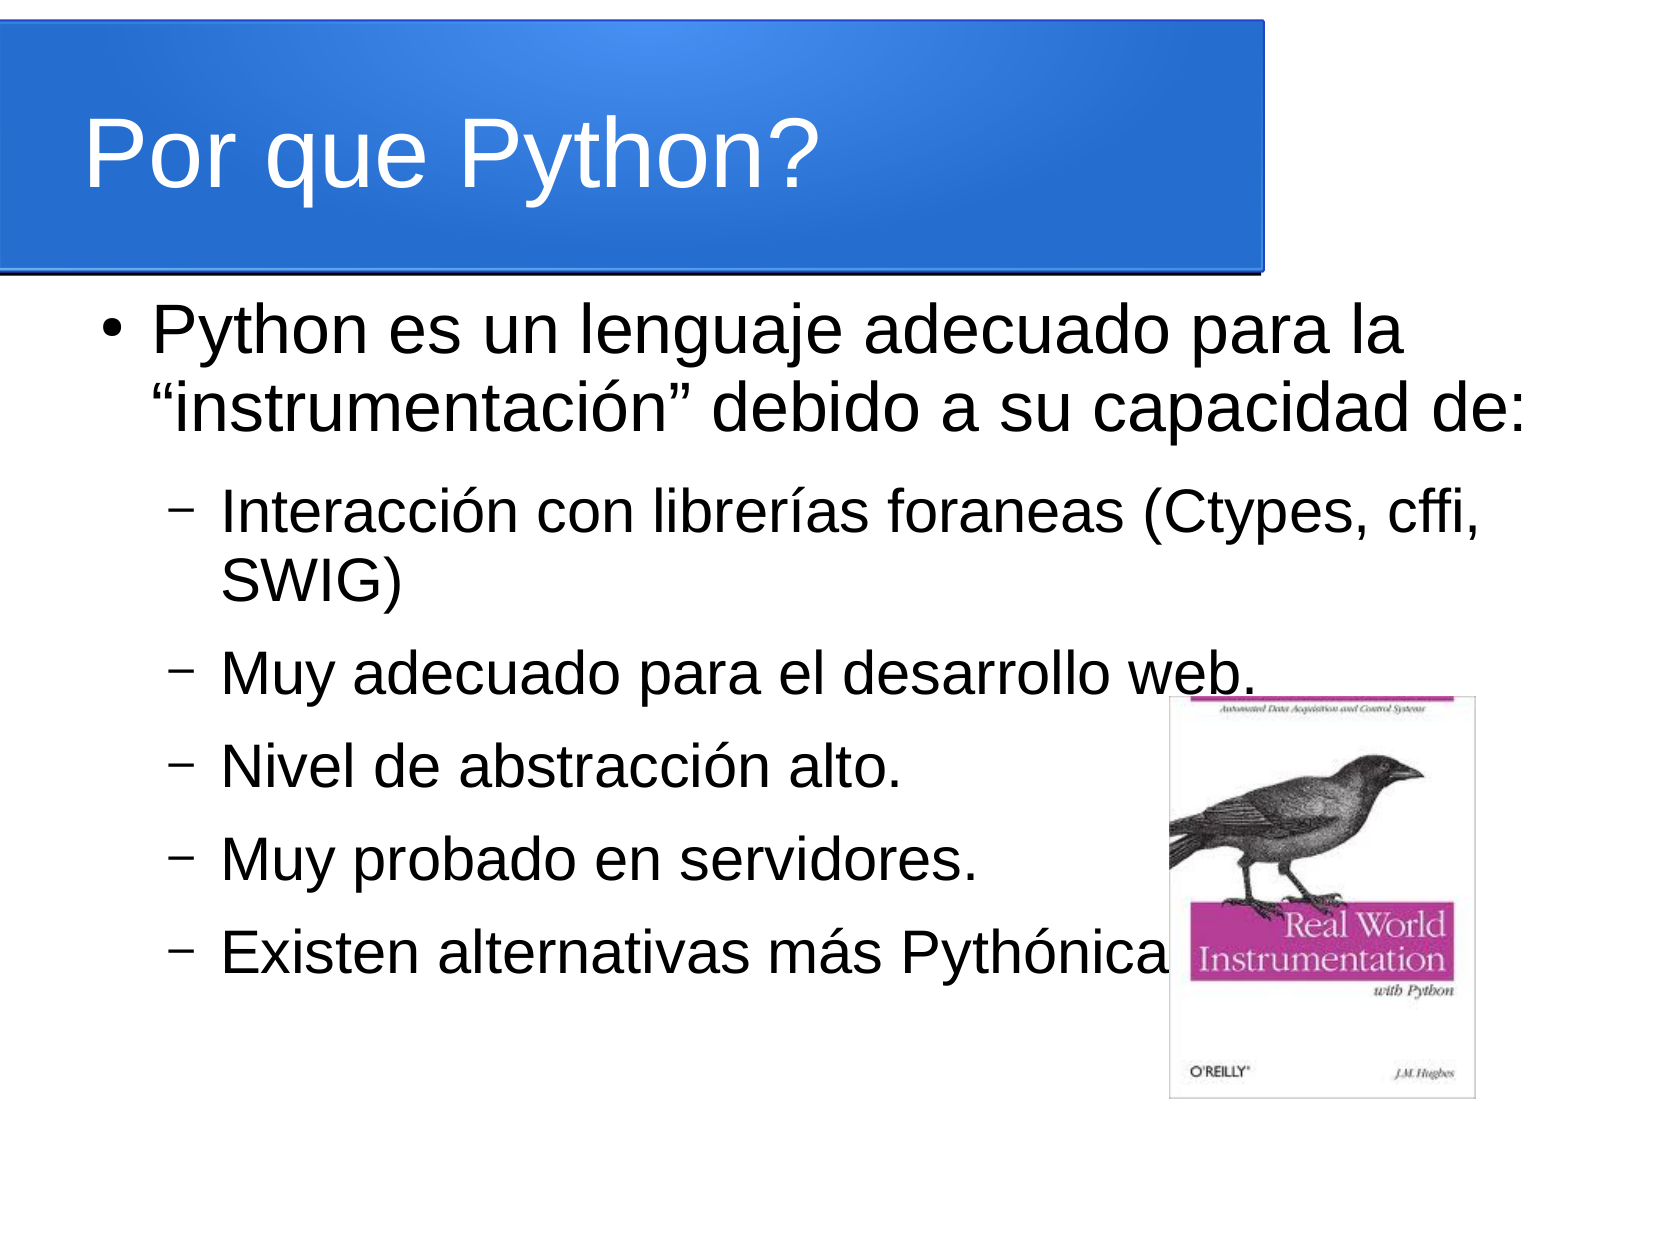

# Por que Python?
Python es un lenguaje adecuado para la “instrumentación” debido a su capacidad de:
Interacción con librerías foraneas (Ctypes, cffi, SWIG)
Muy adecuado para el desarrollo web.
Nivel de abstracción alto.
Muy probado en servidores.
Existen alternativas más Pythónicas